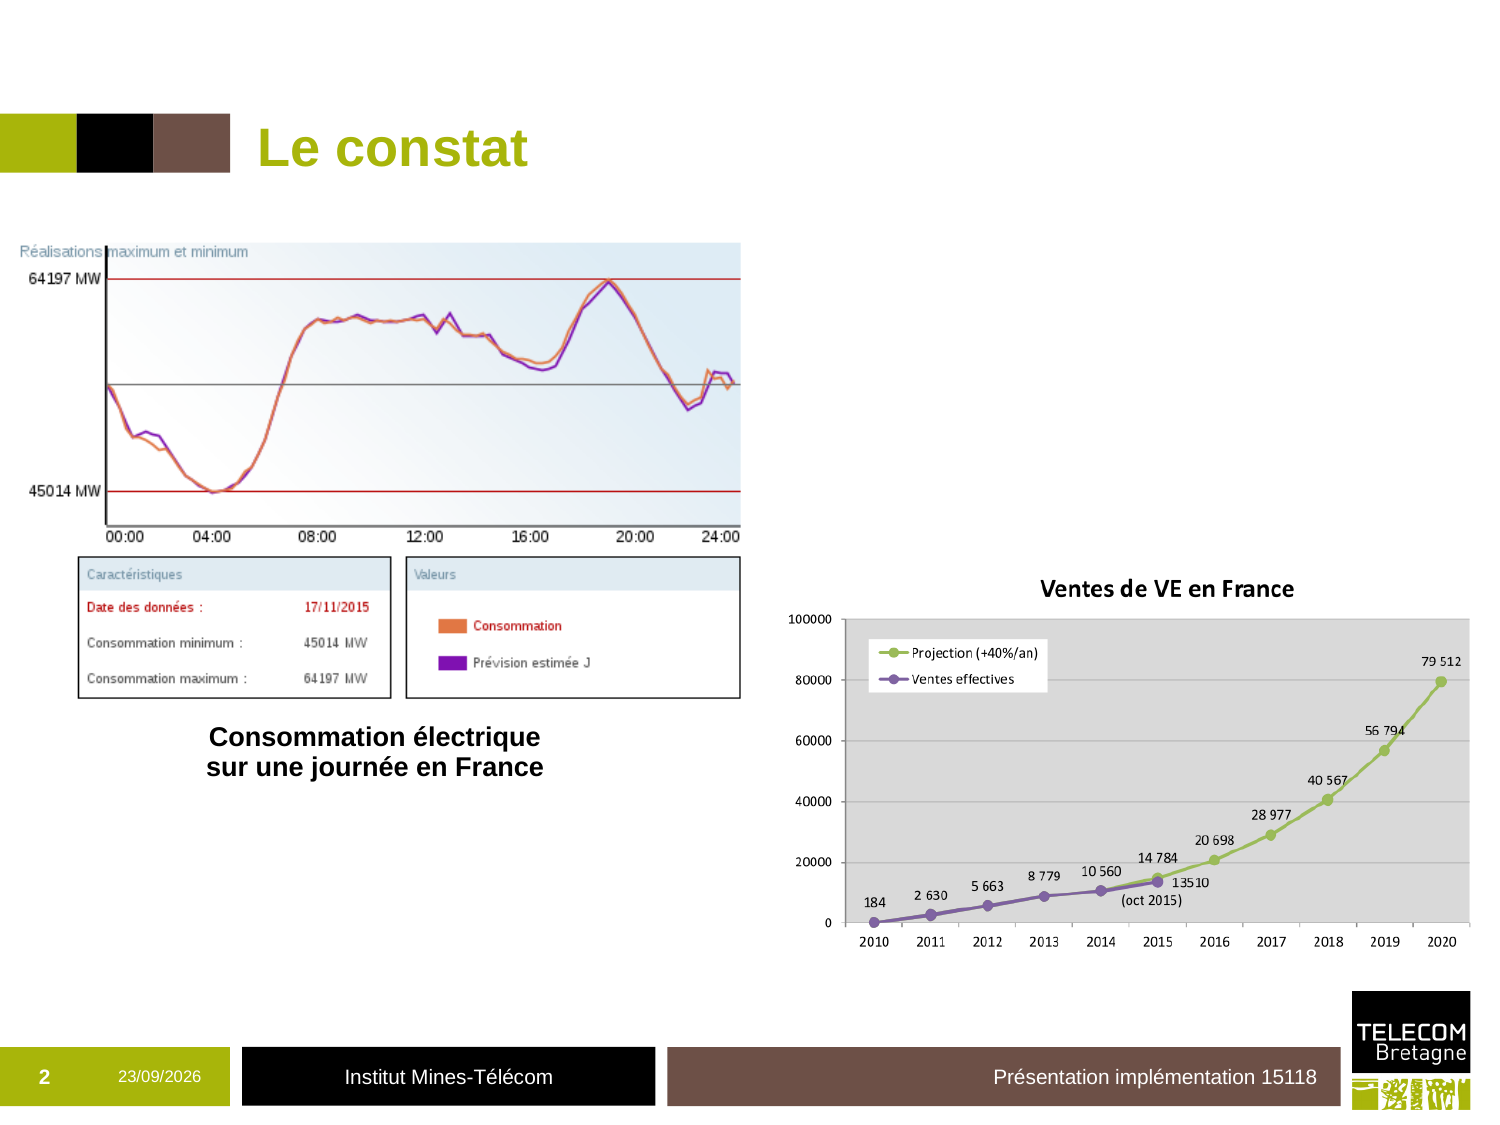

# Le constat
Consommation électrique
sur une journée en France
Présentation implémentation 15118